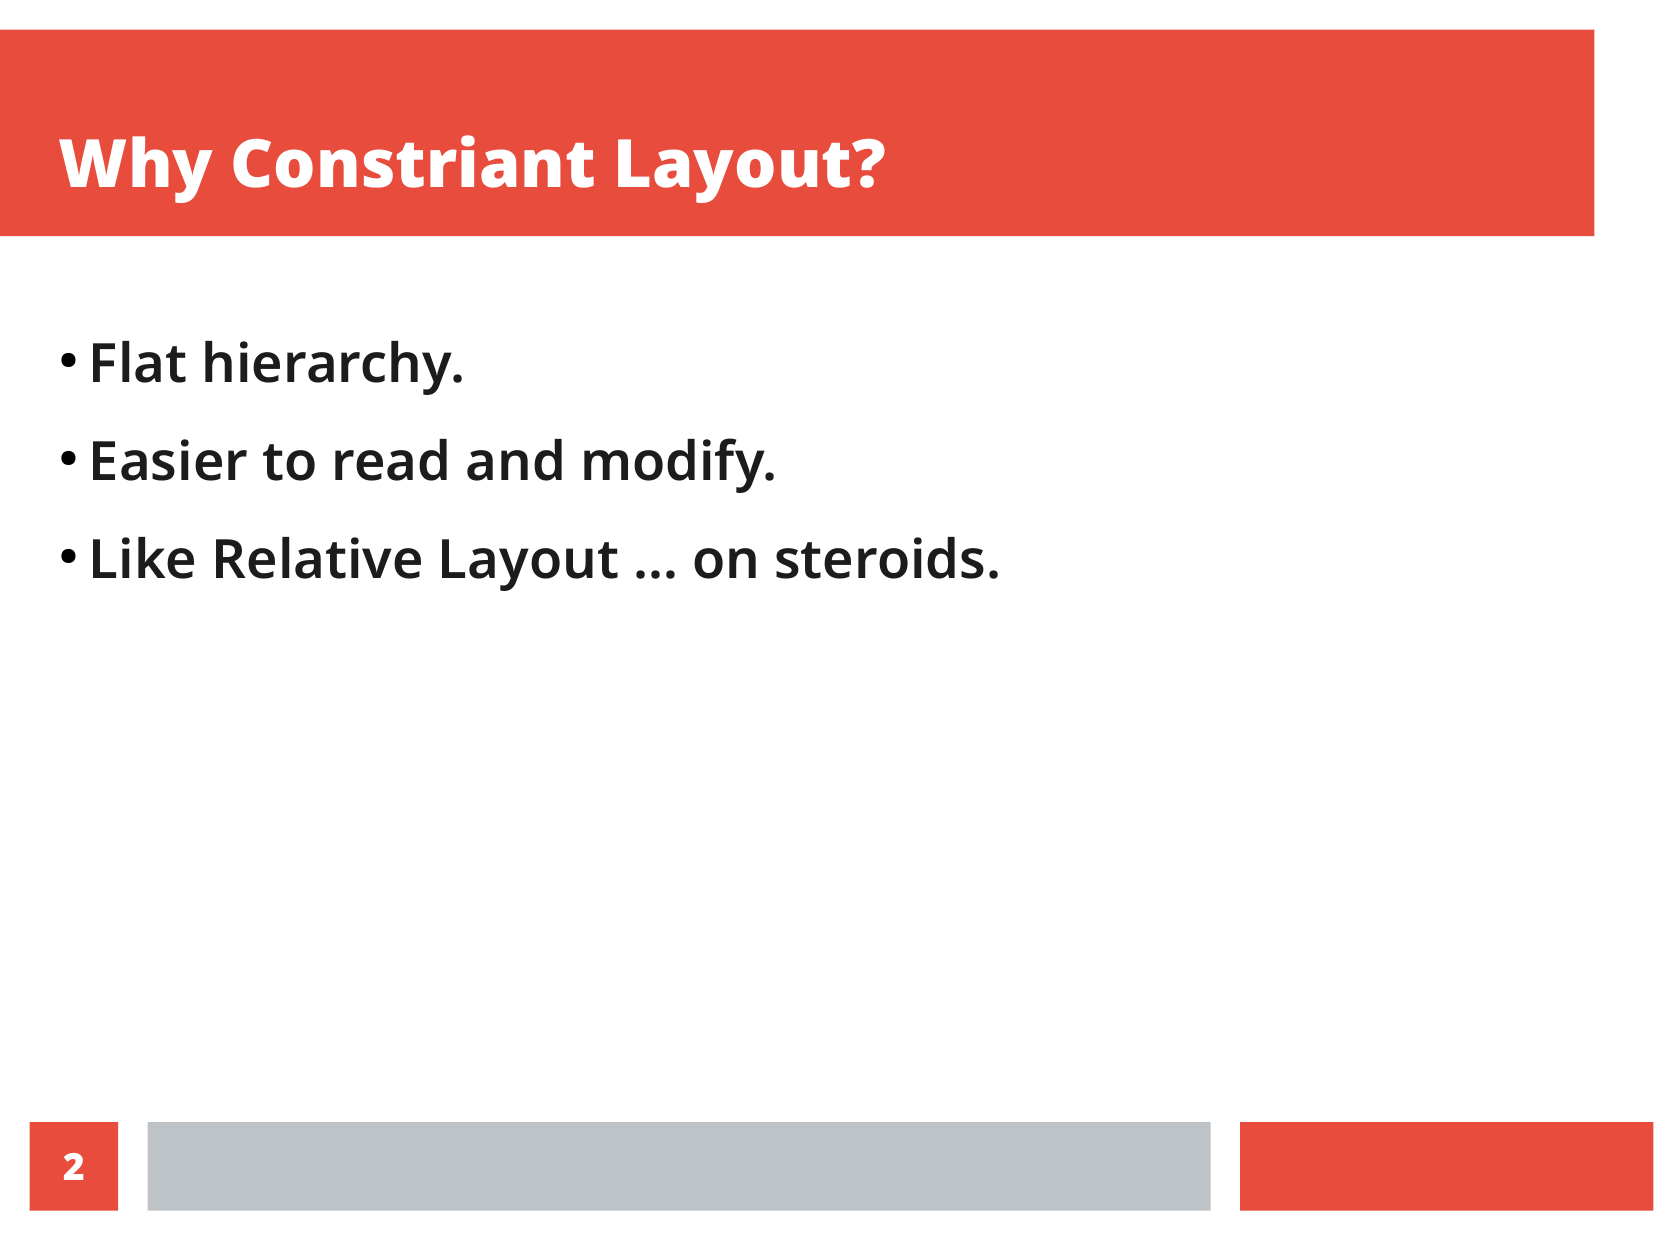

# Why Constriant Layout?
Flat hierarchy.
Easier to read and modify.
Like Relative Layout … on steroids.
2